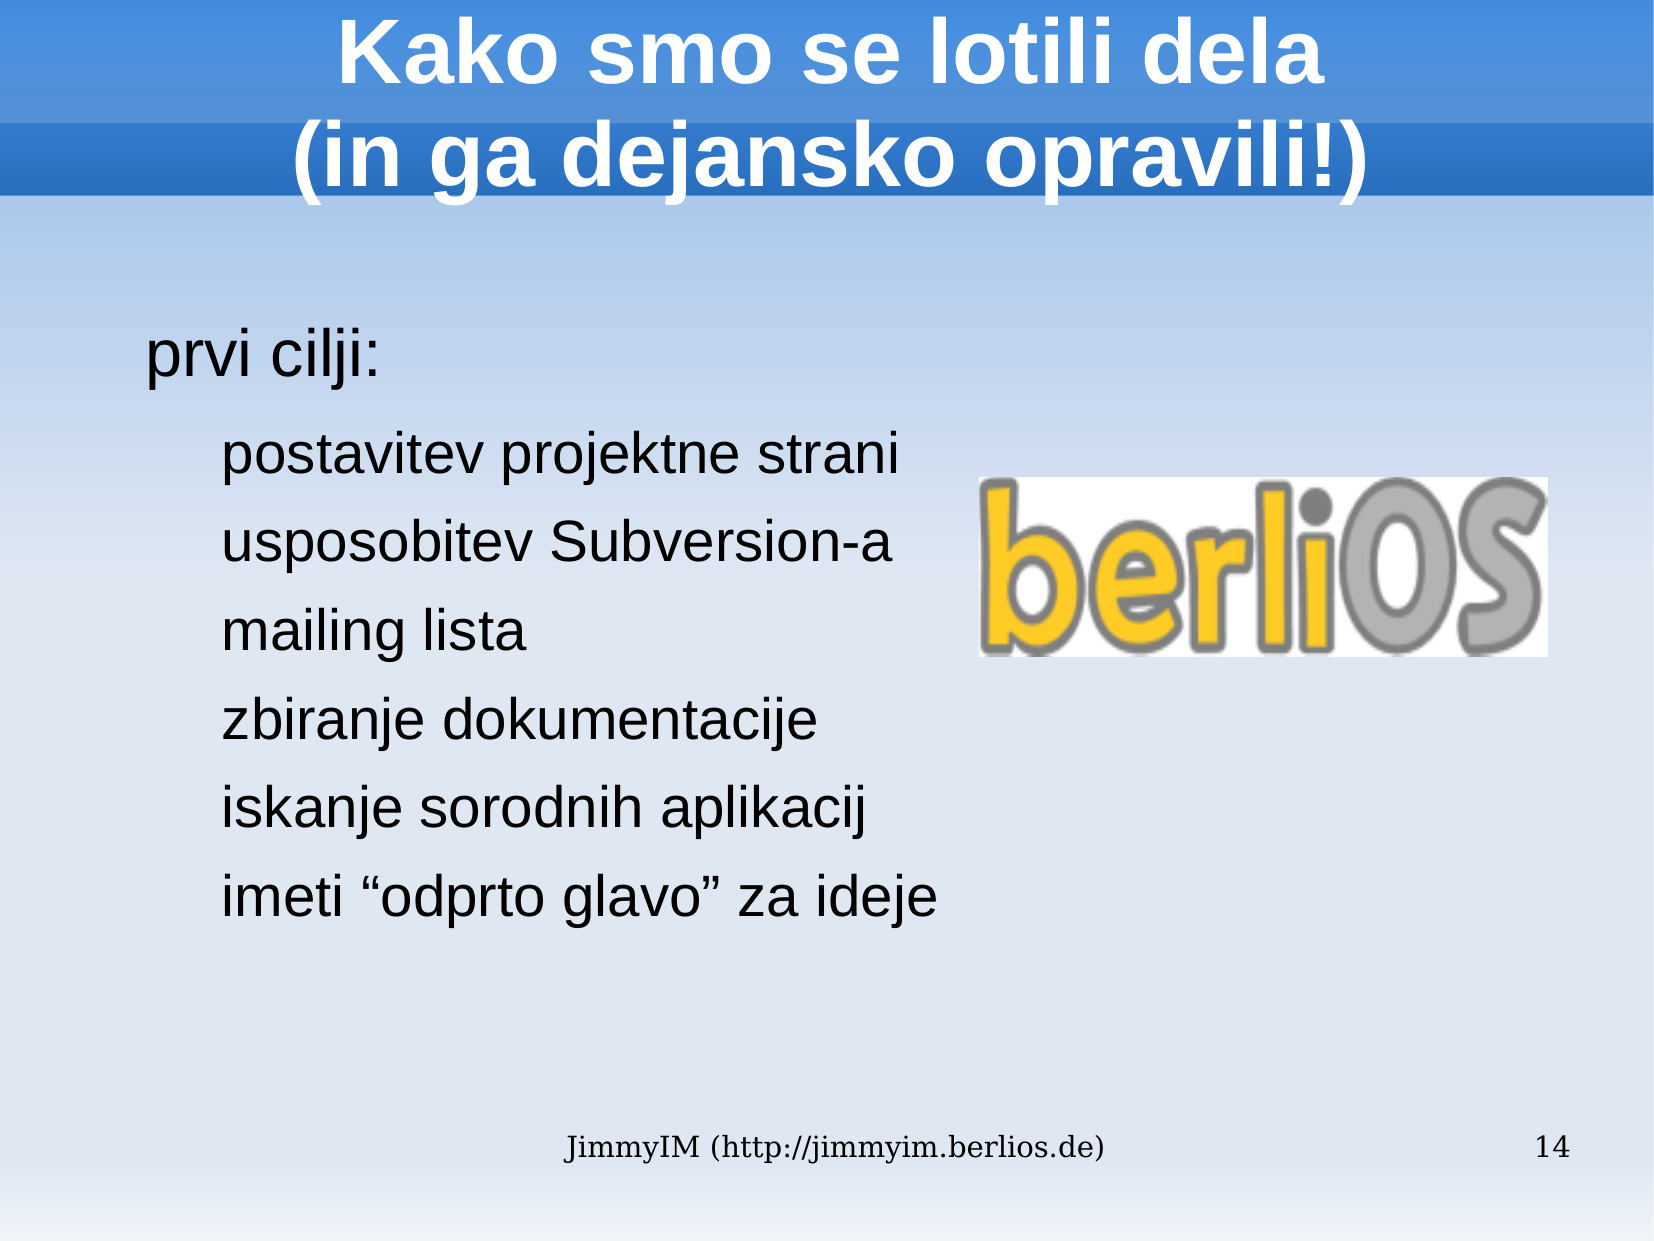

# Kako smo se lotili dela (in ga dejansko opravili!)
prvi cilji:
postavitev projektne strani
usposobitev Subversion-a
mailing lista
zbiranje dokumentacije
iskanje sorodnih aplikacij
imeti “odprto glavo” za ideje
JimmyIM (http://jimmyim.berlios.de)
14